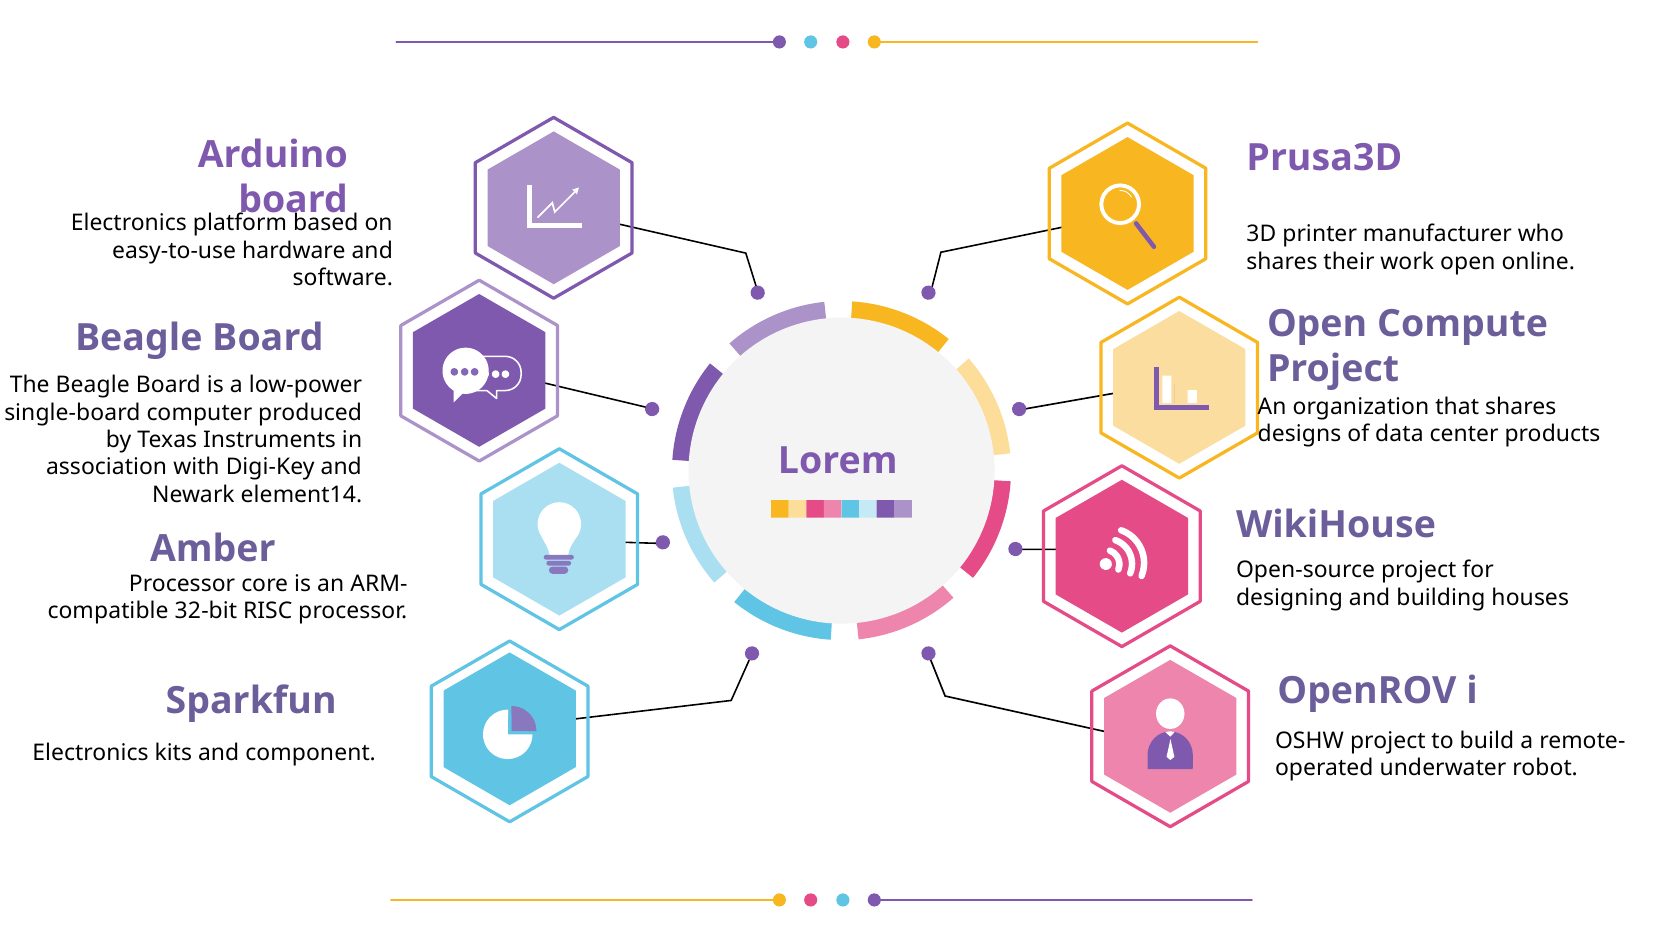

# Arduino board
Prusa3D
 Electronics platform based on easy-to-use hardware and software.
3D printer manufacturer who shares their work open online.
Beagle Board
Open Compute Project
The Beagle Board is a low-power single-board computer produced by Texas Instruments in association with Digi-Key and Newark element14.
An organization that shares designs of data center products
Lorem
WikiHouse
Amber
Open-source project for designing and building houses
Processor core is an ARM-compatible 32-bit RISC processor.
Sparkfun
OpenROV i
OSHW project to build a remote-operated underwater robot.
Electronics kits and component.